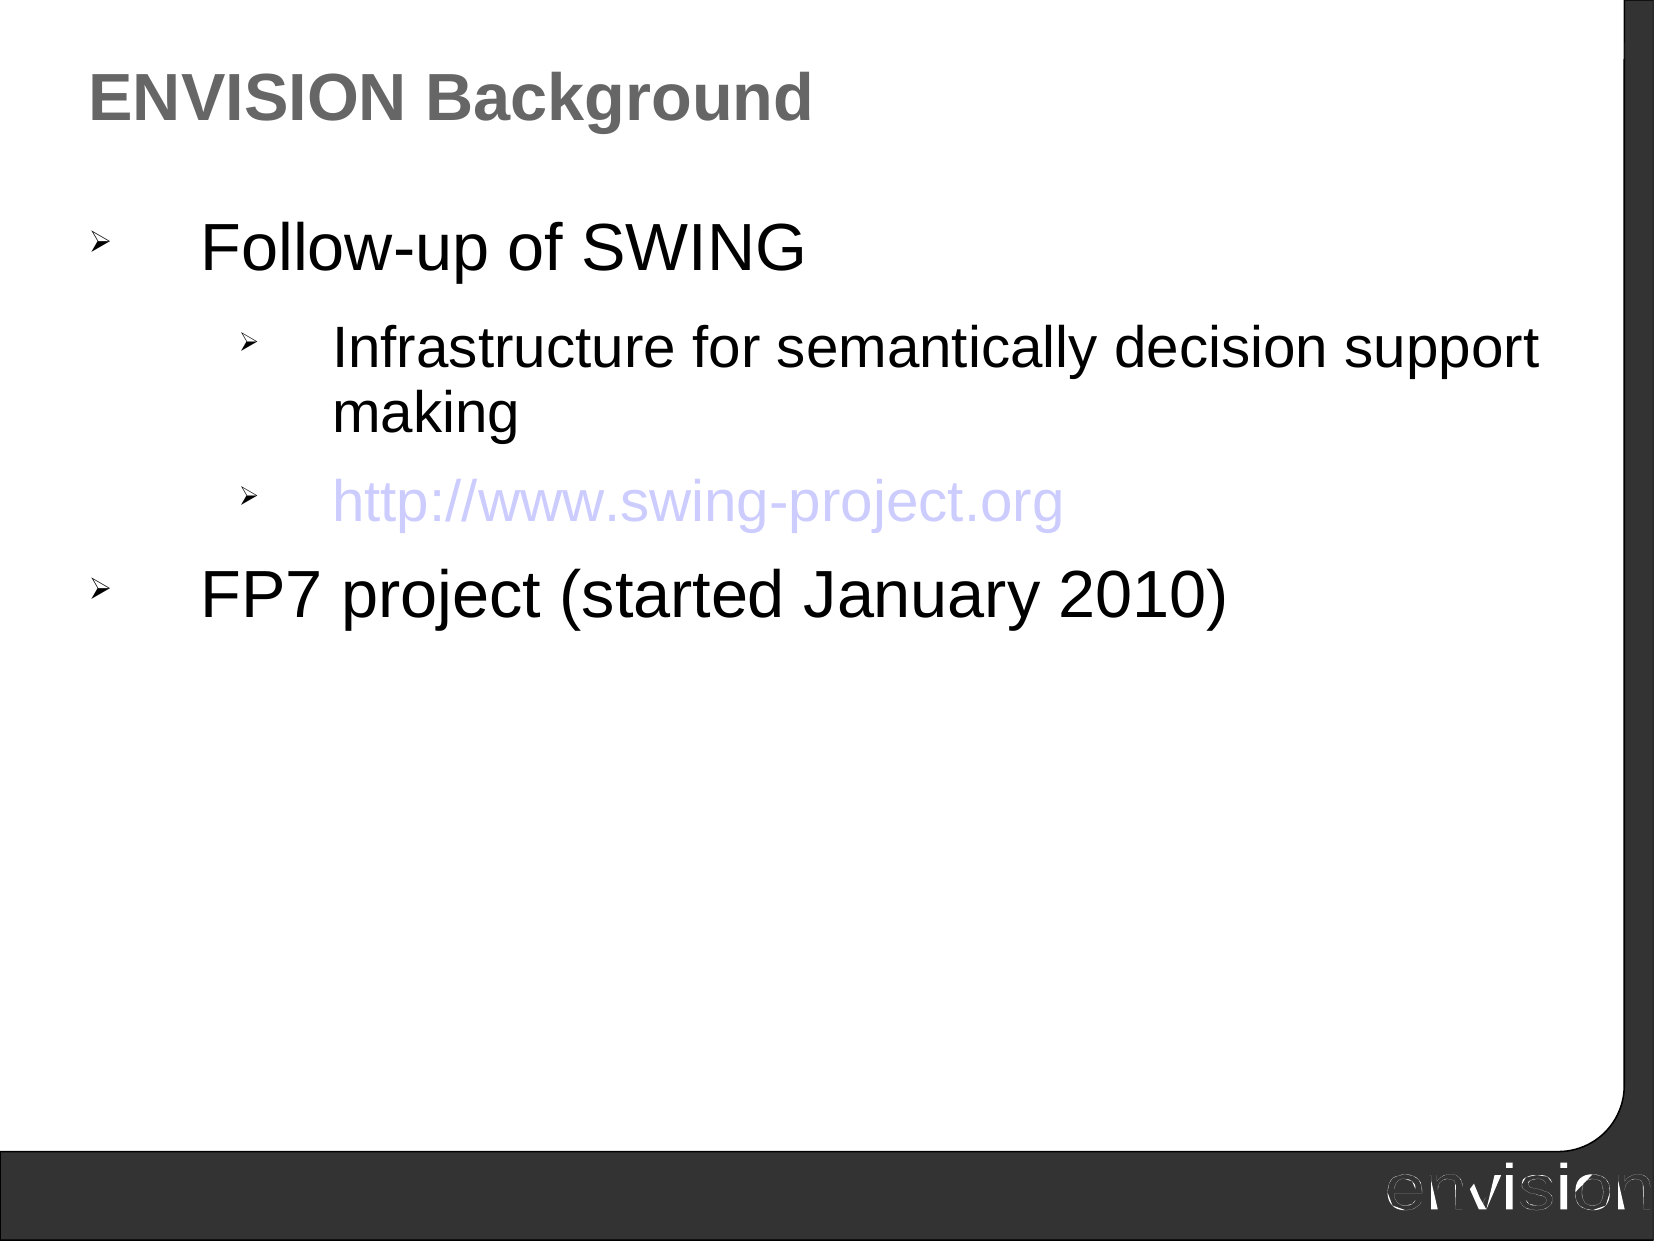

# ENVISION Background
Follow-up of SWING
Infrastructure for semantically decision support making
http://www.swing-project.org
FP7 project (started January 2010)